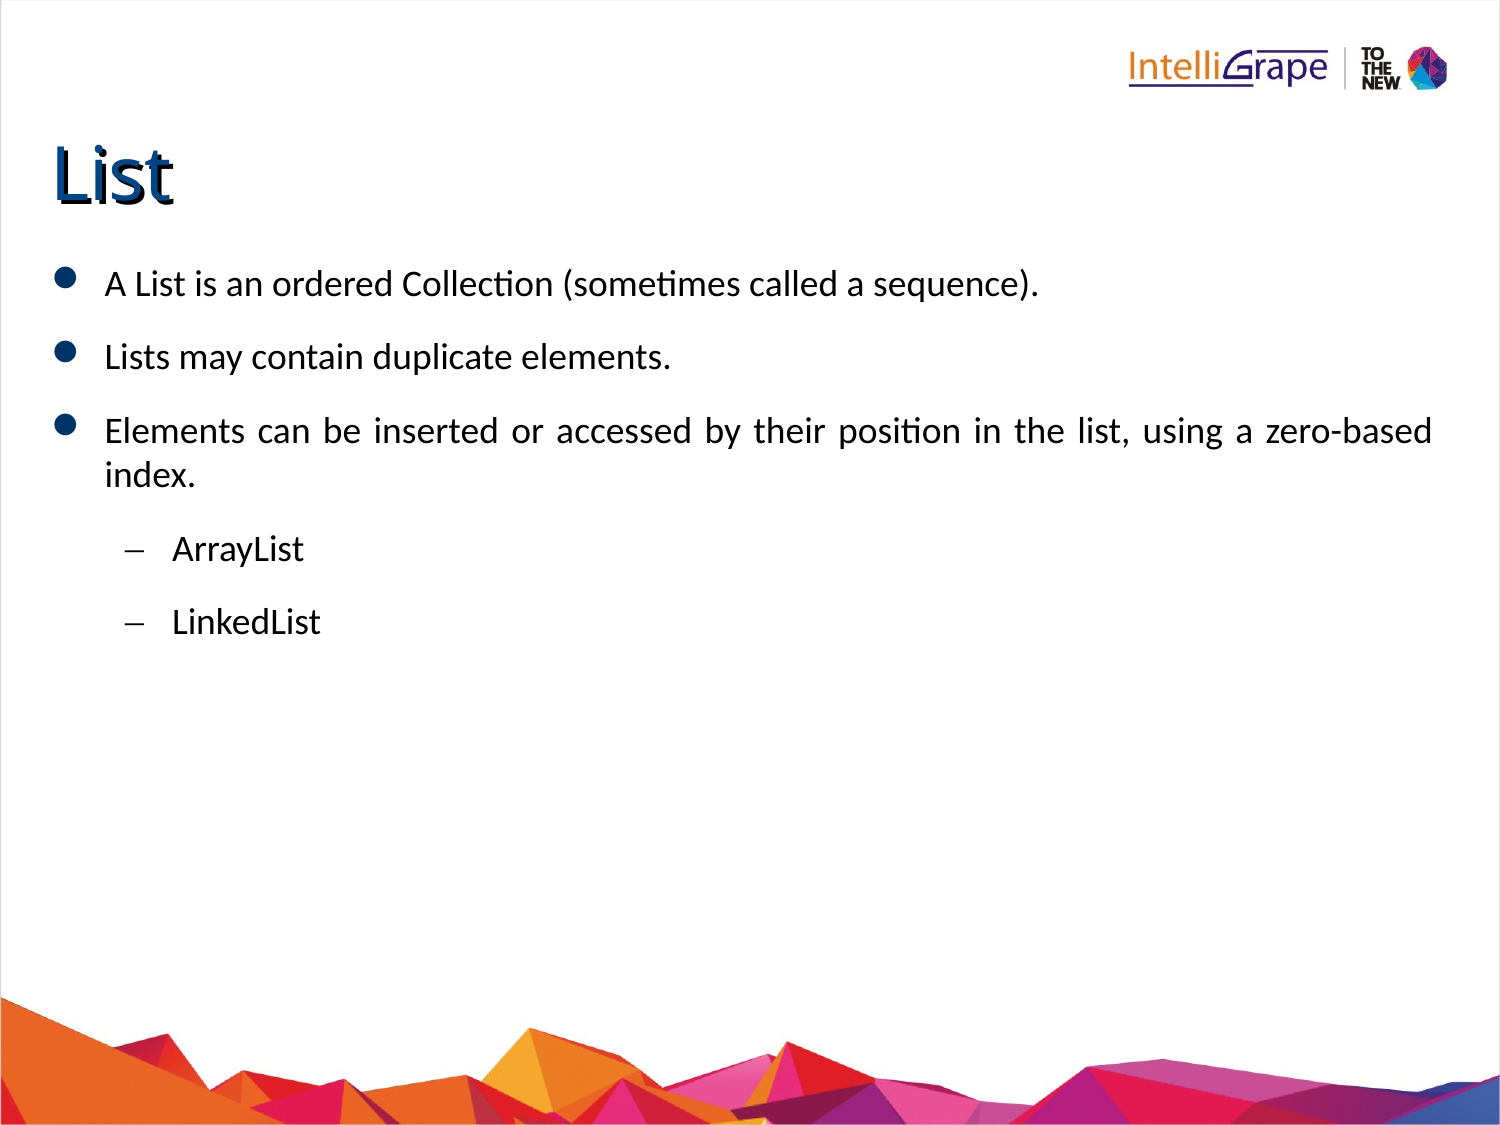

List
A List is an ordered Collection (sometimes called a sequence).
Lists may contain duplicate elements.
Elements can be inserted or accessed by their position in the list, using a zero-based index.
ArrayList
LinkedList